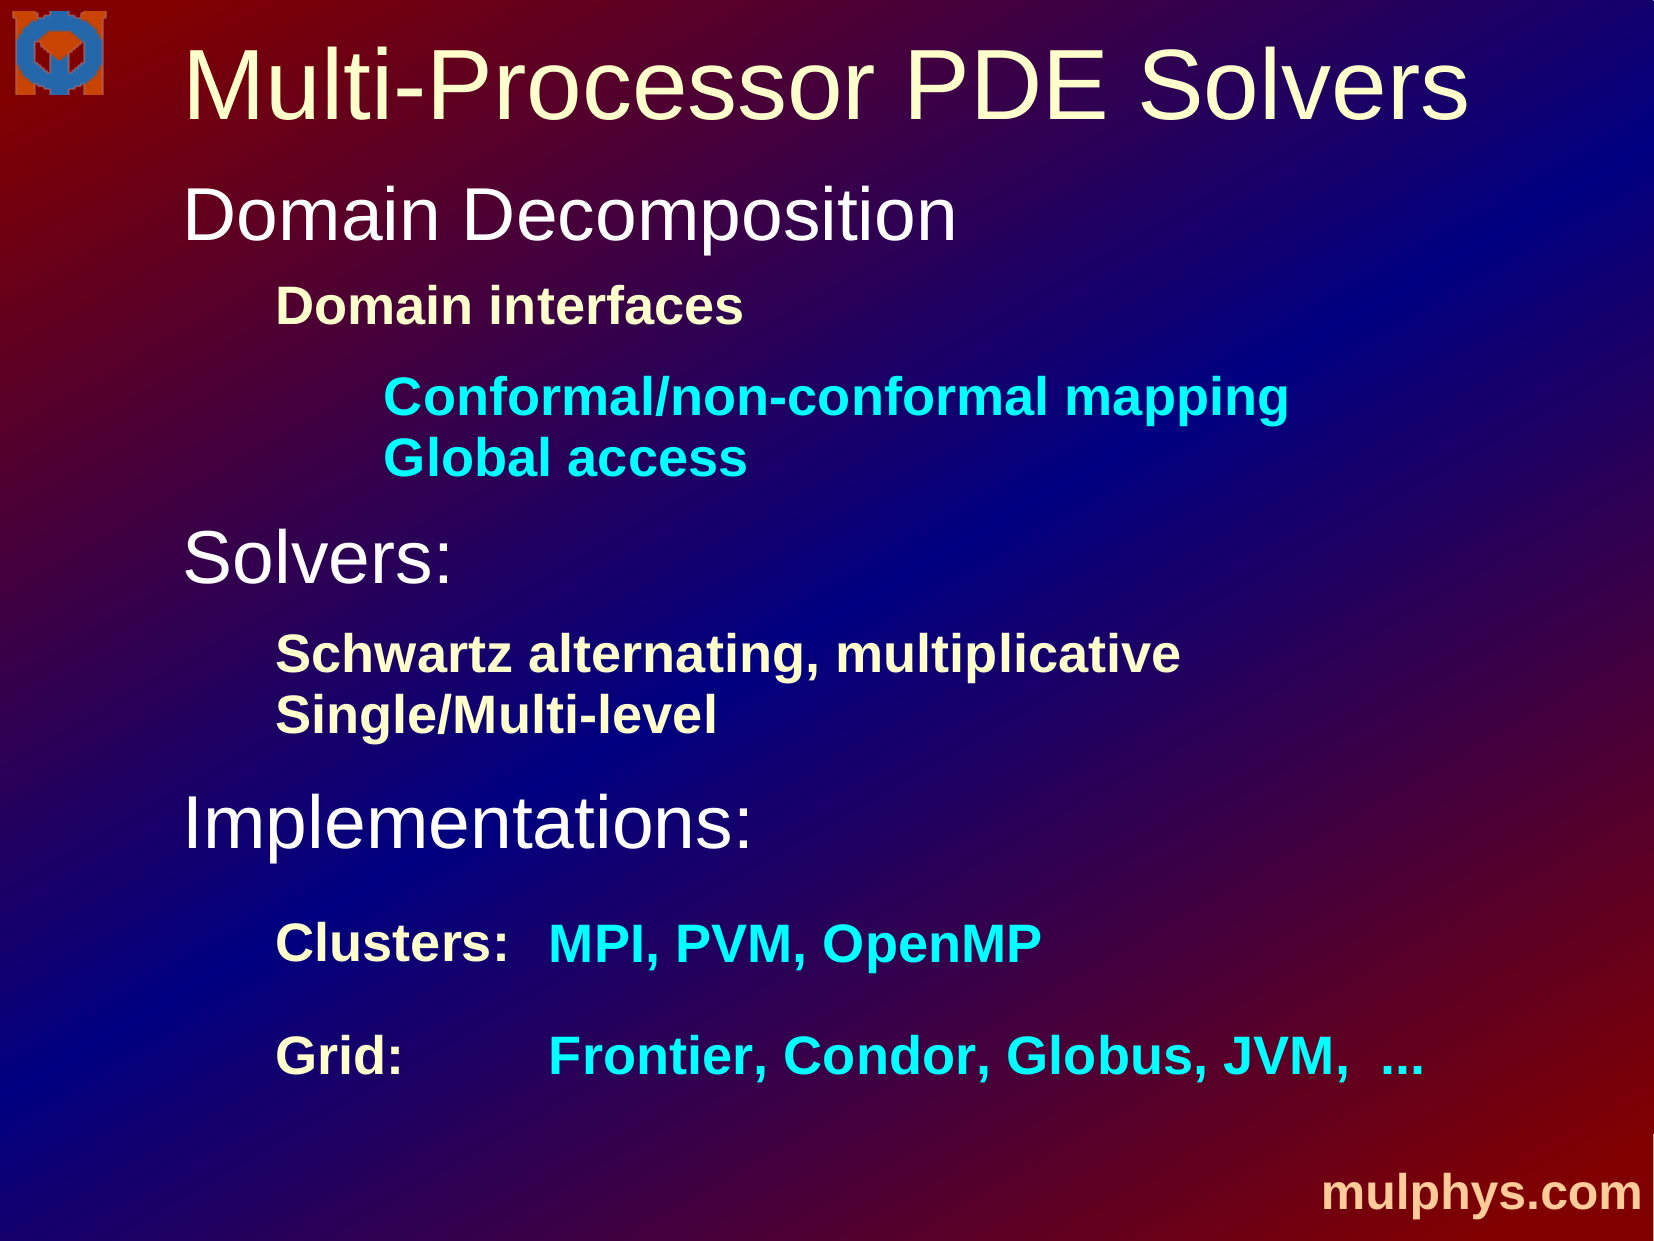

# Multi-Processor PDE Solvers
Domain Decomposition
Domain interfaces
Conformal/non-conformal mapping
Global access
Solvers:
Schwartz alternating, multiplicative
Single/Multi-level
Implementations:
Clusters:
MPI, PVM, OpenMP
Grid:
Frontier, Condor, Globus, JVM, ...
mulphys.com